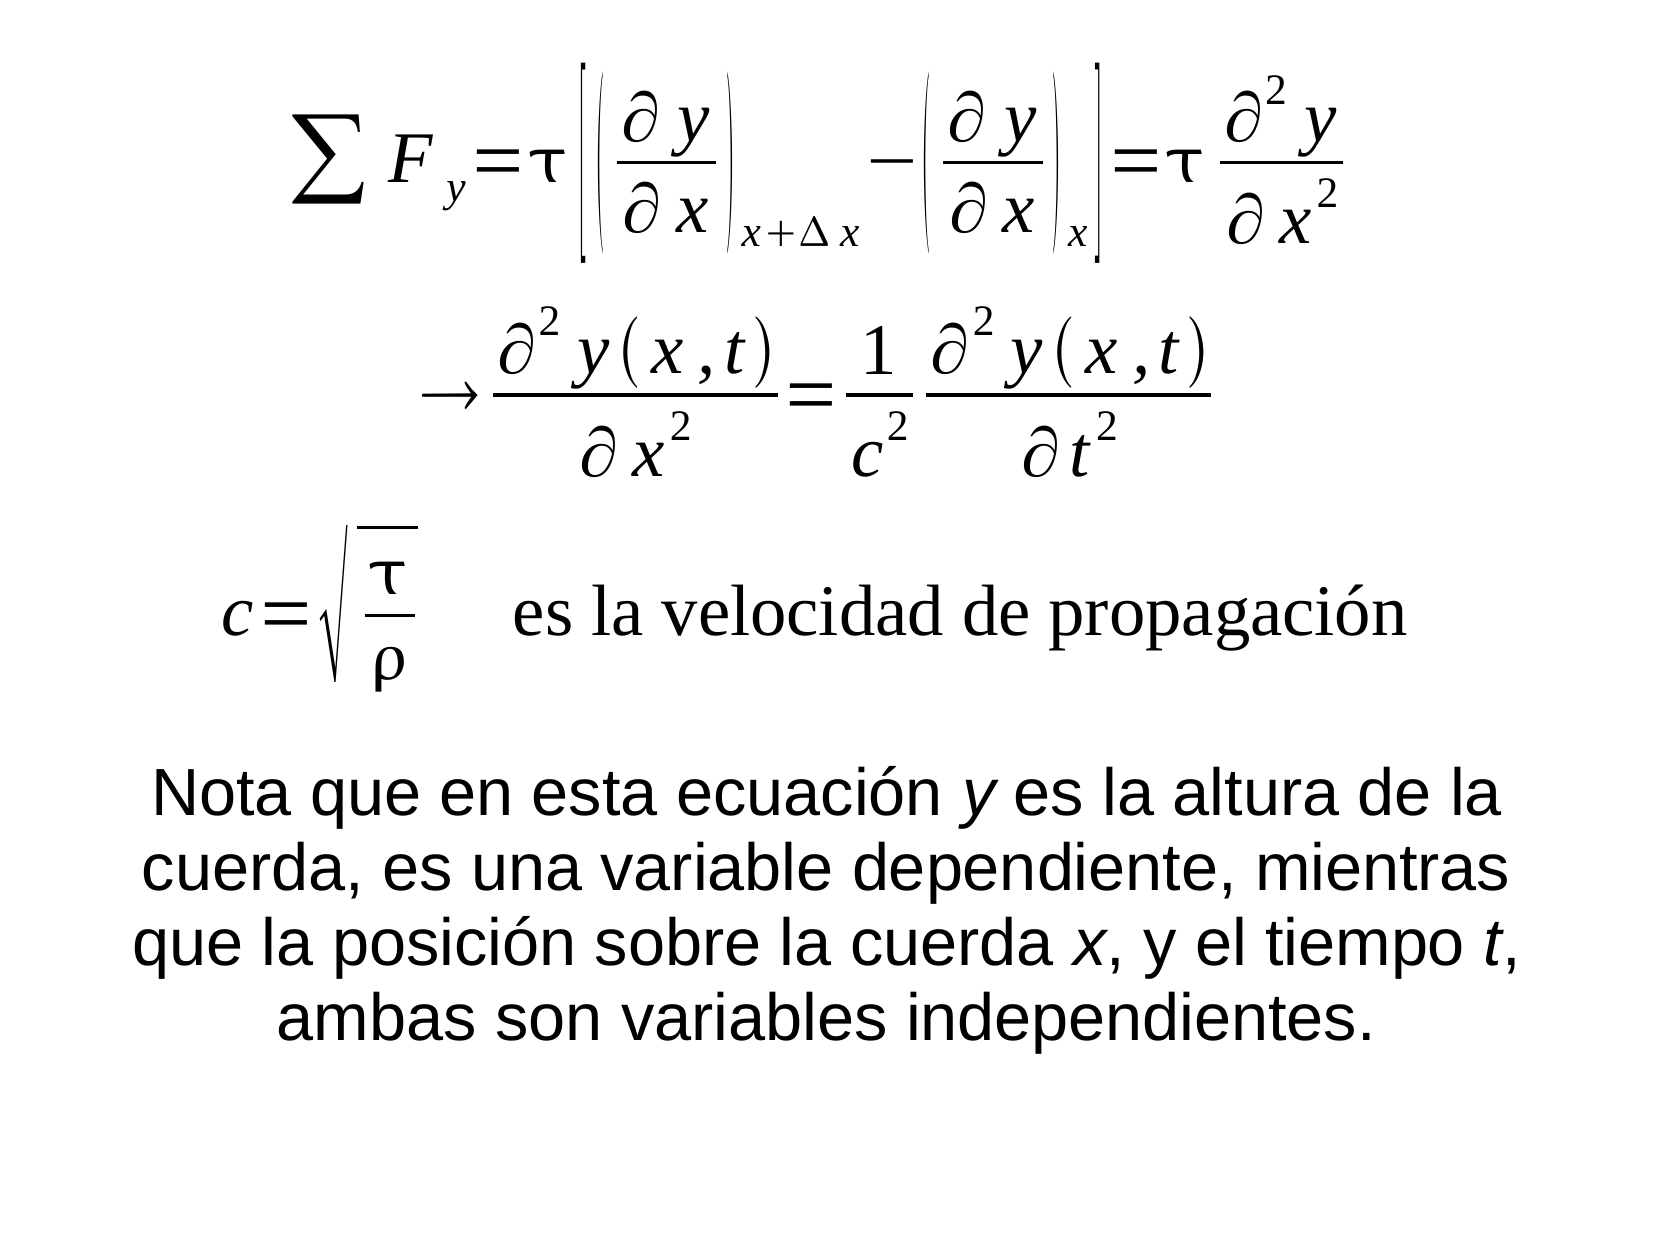

#
Nota que en esta ecuación y es la altura de la cuerda, es una variable dependiente, mientras que la posición sobre la cuerda x, y el tiempo t, ambas son variables independientes.